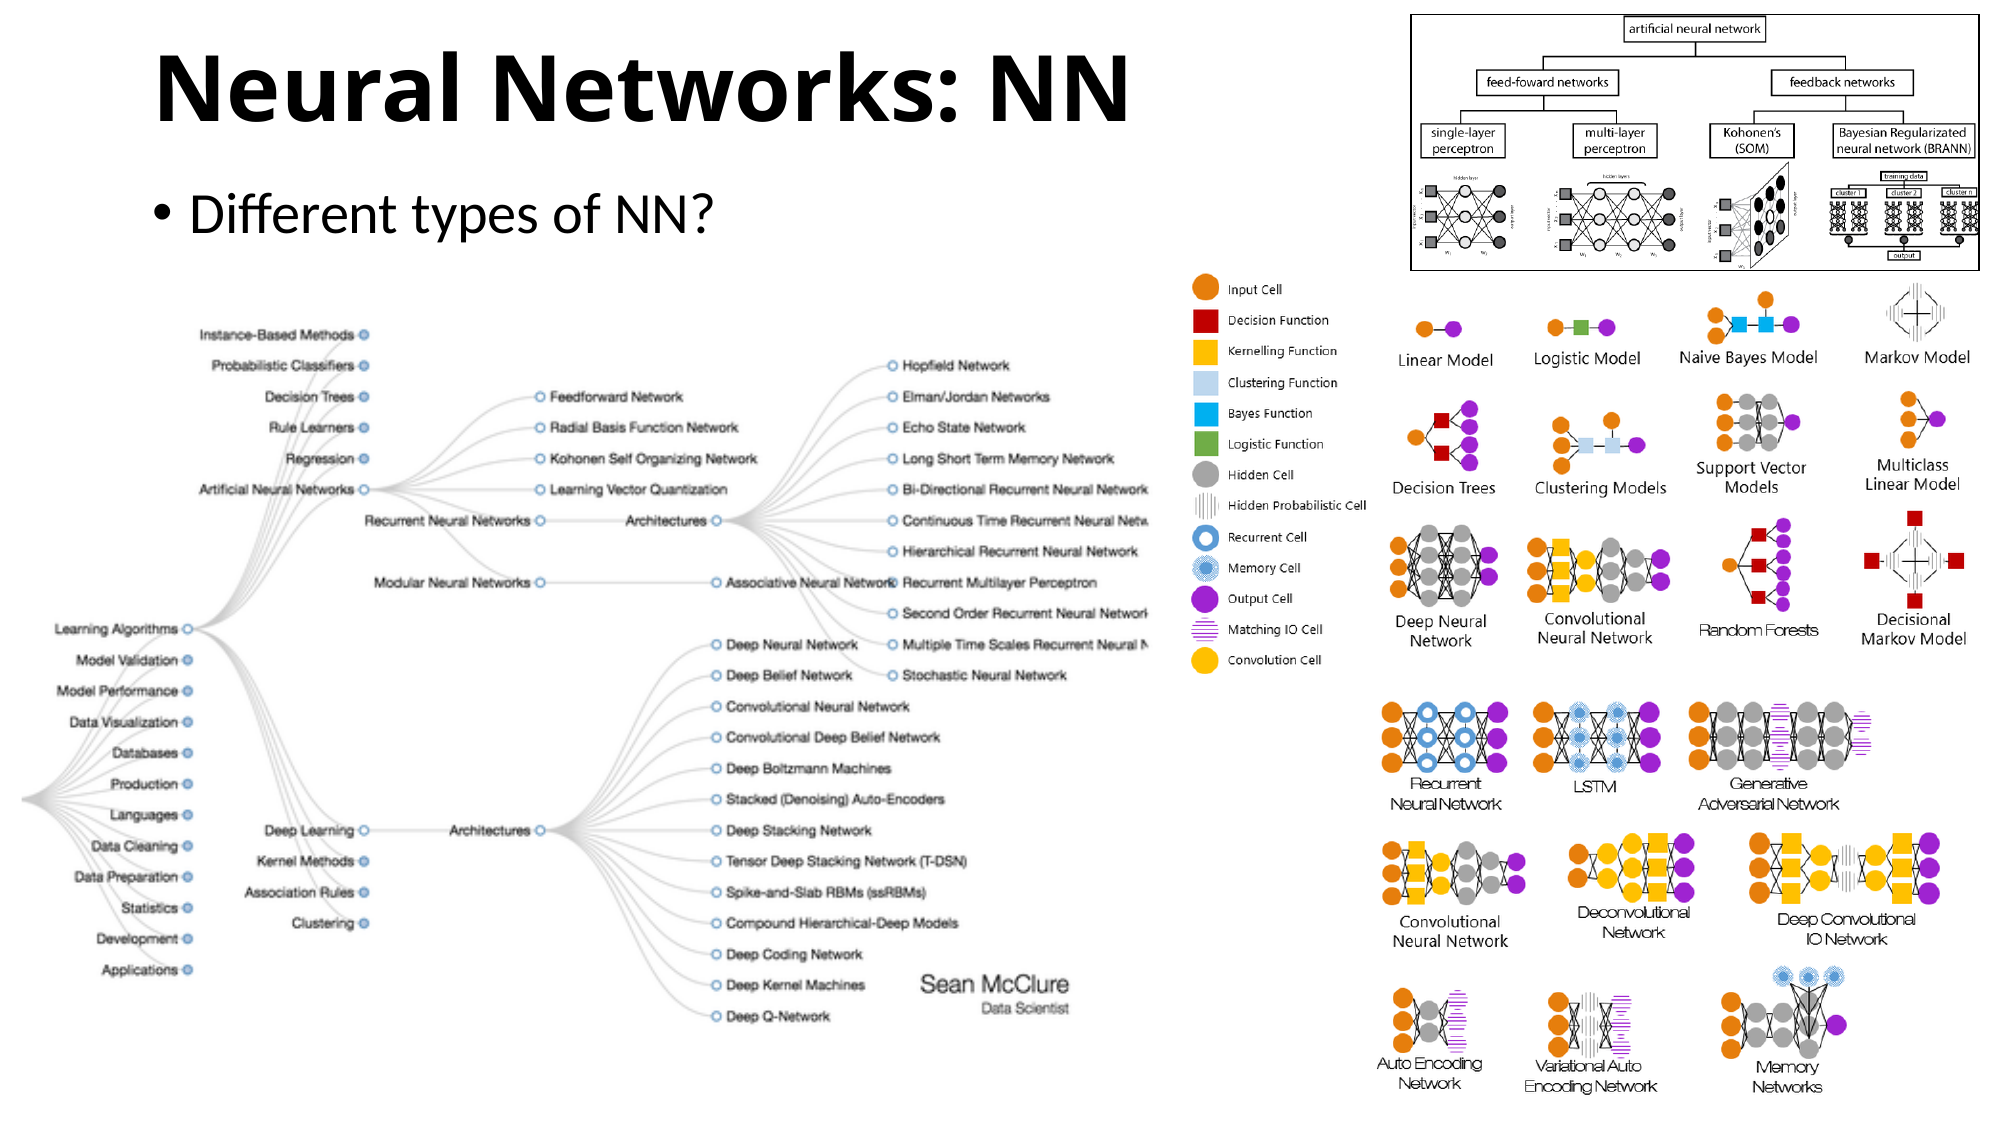

# Neural Networks: NN
Different types of NN?